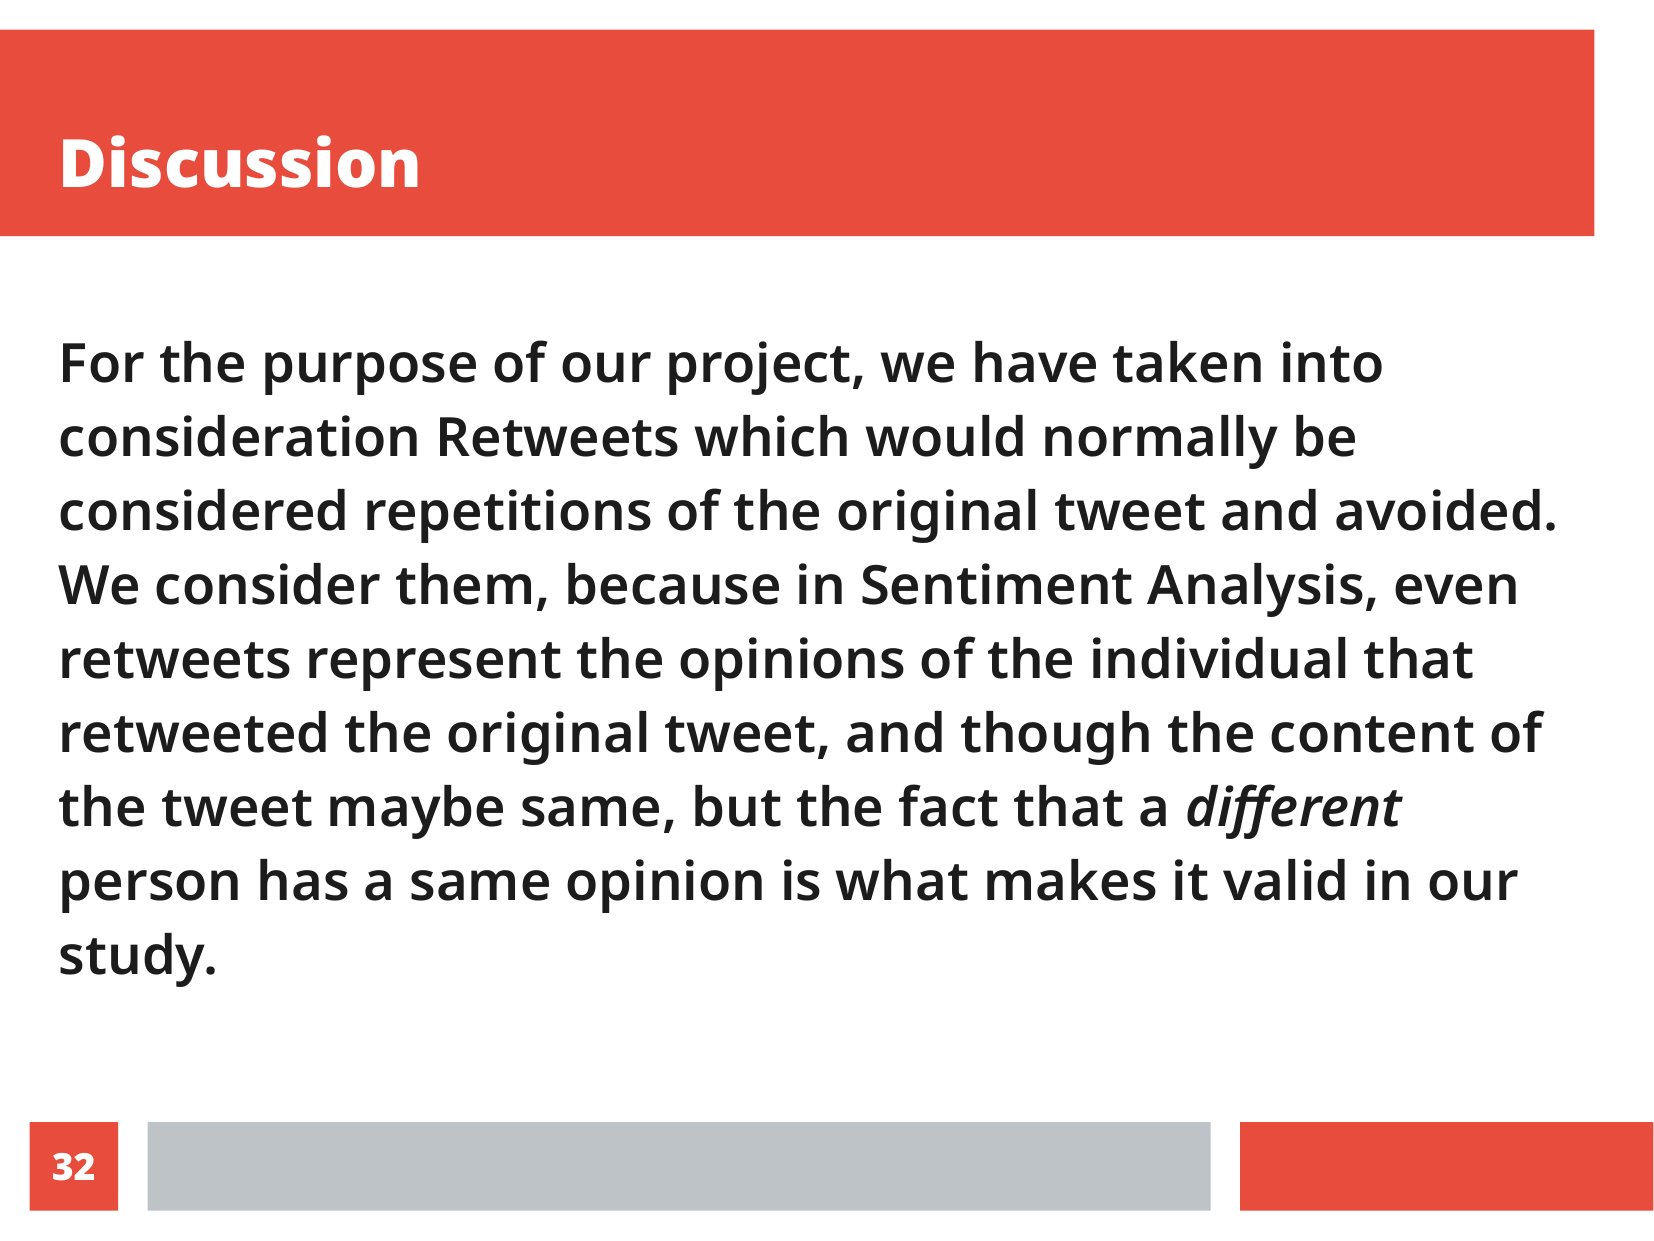

# Discussion
For the purpose of our project, we have taken into consideration Retweets which would normally be considered repetitions of the original tweet and avoided. We consider them, because in Sentiment Analysis, even retweets represent the opinions of the individual that retweeted the original tweet, and though the content of the tweet maybe same, but the fact that a different person has a same opinion is what makes it valid in our study.
32